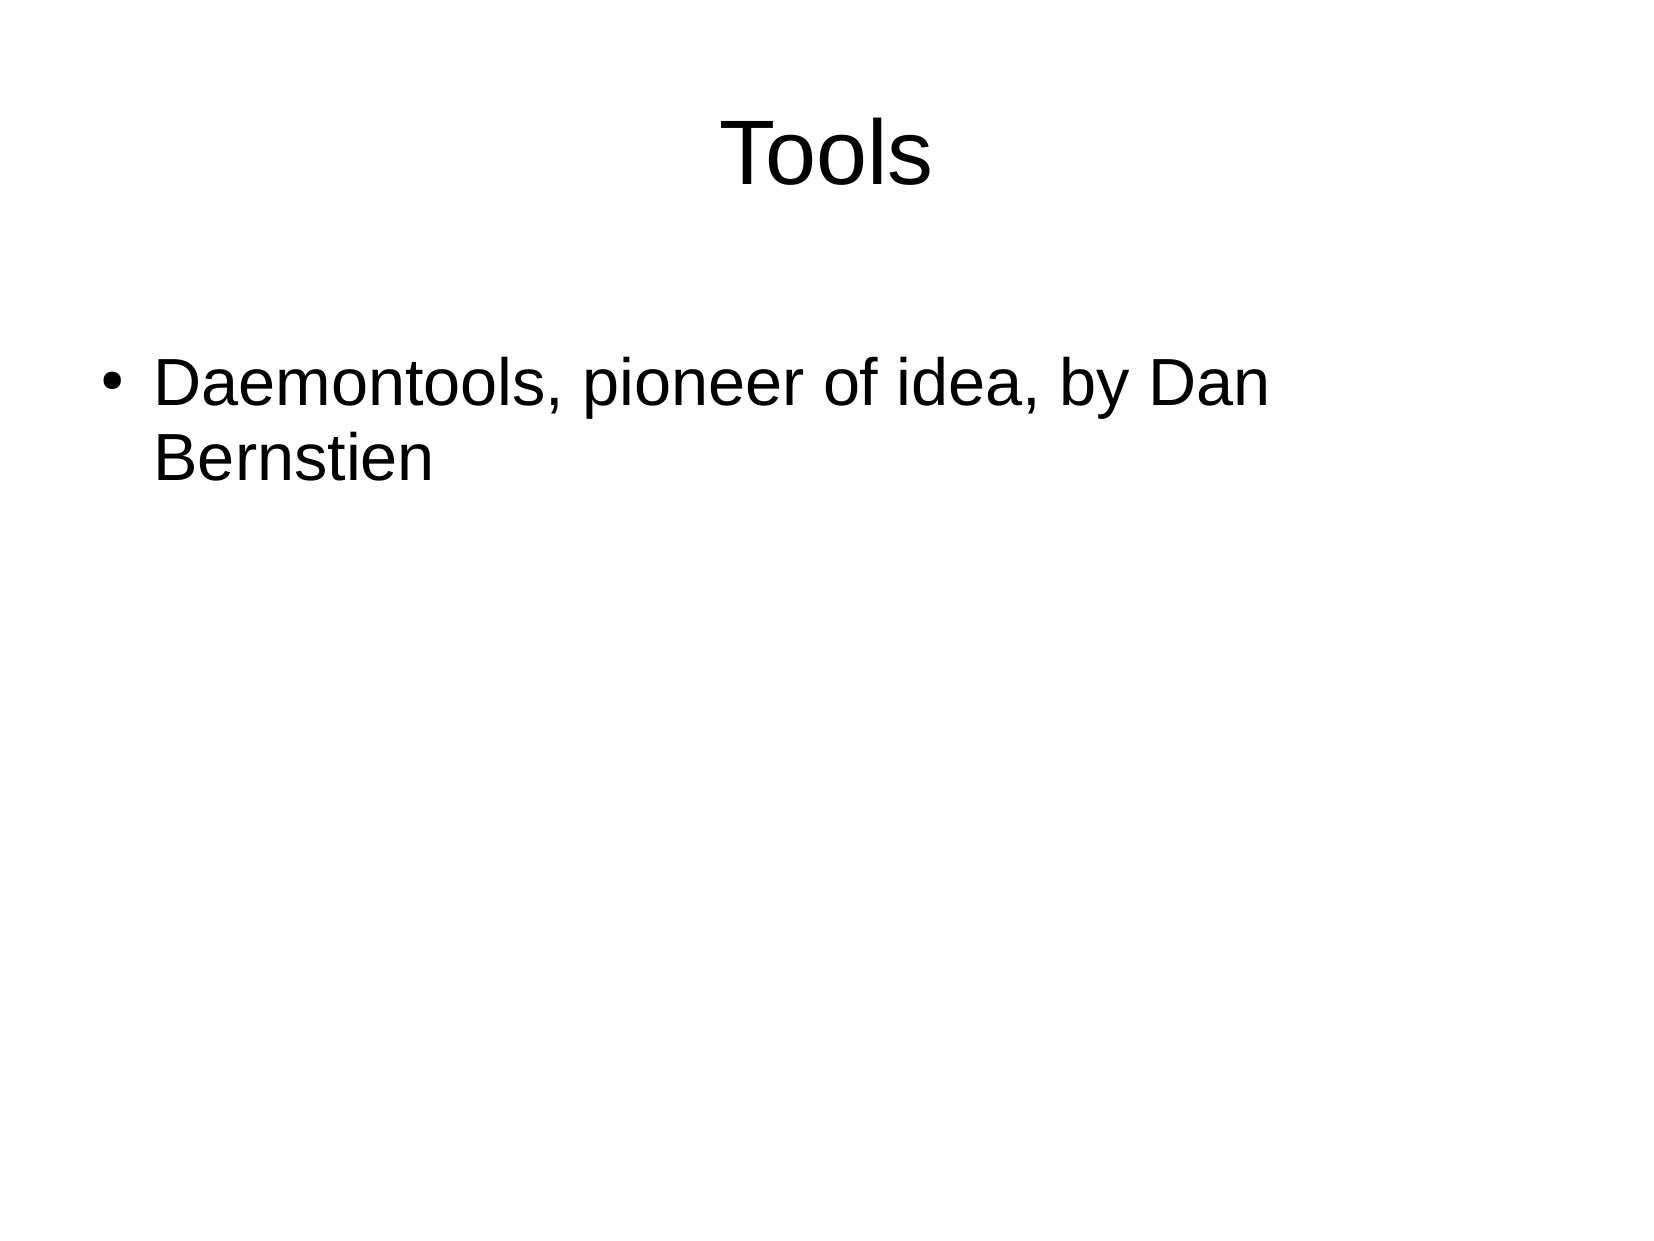

# Tools
Daemontools, pioneer of idea, by Dan Bernstien